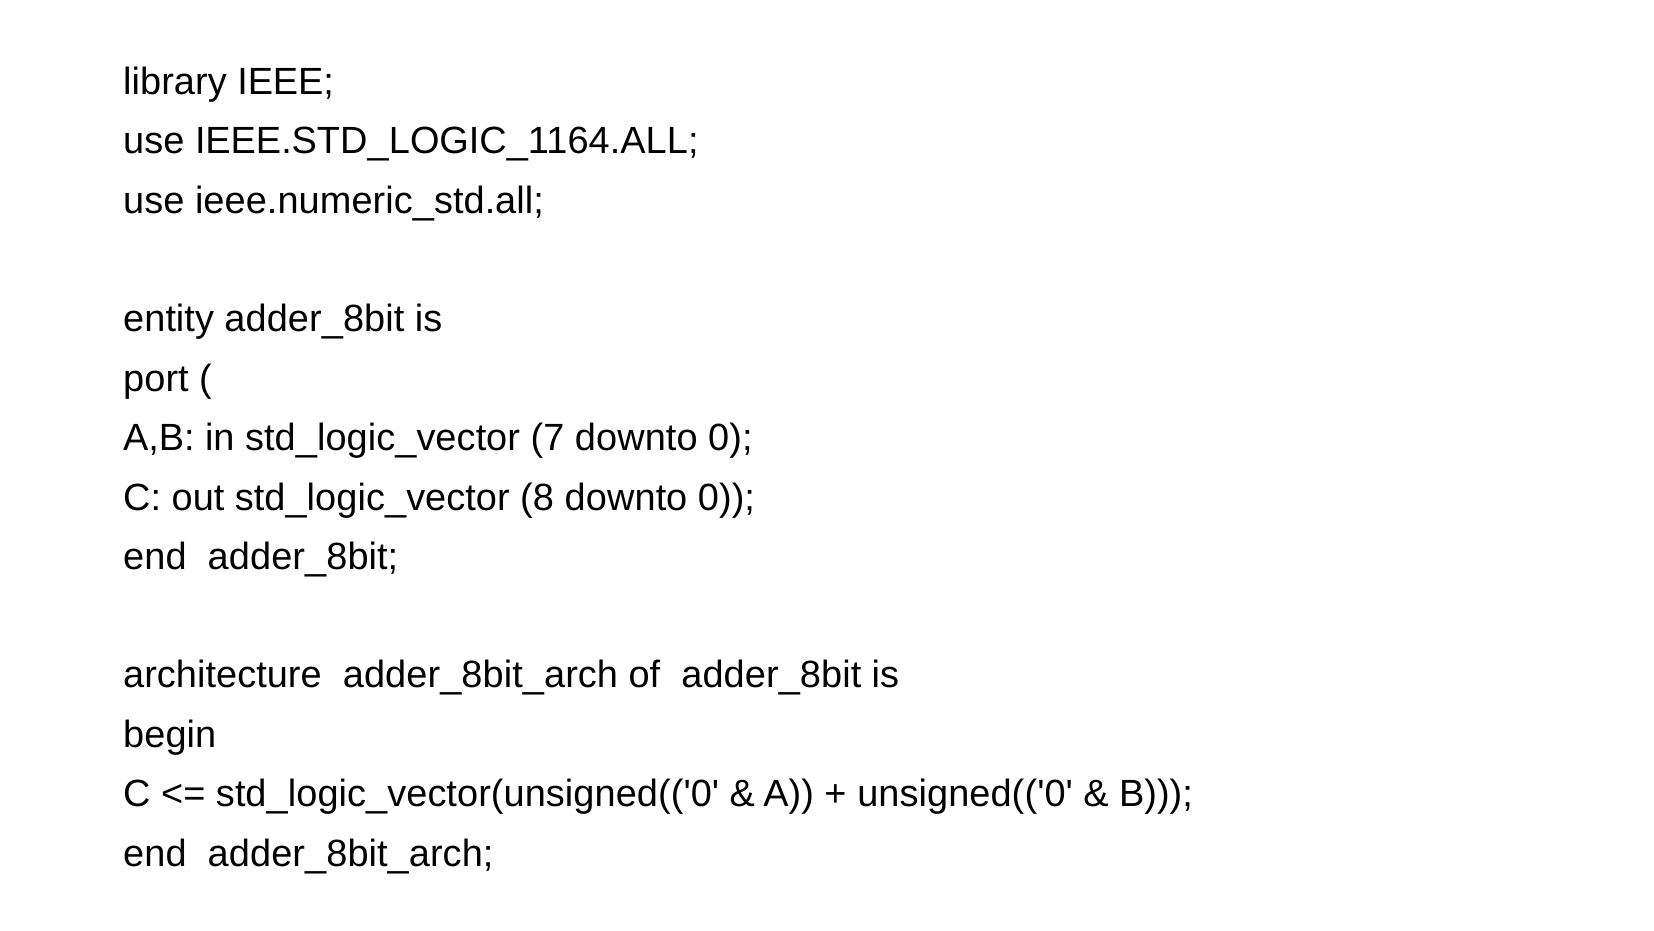

# library IEEE;
use IEEE.STD_LOGIC_1164.ALL;
use ieee.numeric_std.all;
entity adder_8bit is
port (
A,B: in std_logic_vector (7 downto 0);
C: out std_logic_vector (8 downto 0));
end adder_8bit;
architecture adder_8bit_arch of adder_8bit is
begin
C <= std_logic_vector(unsigned(('0' & A)) + unsigned(('0' & B)));
end adder_8bit_arch;